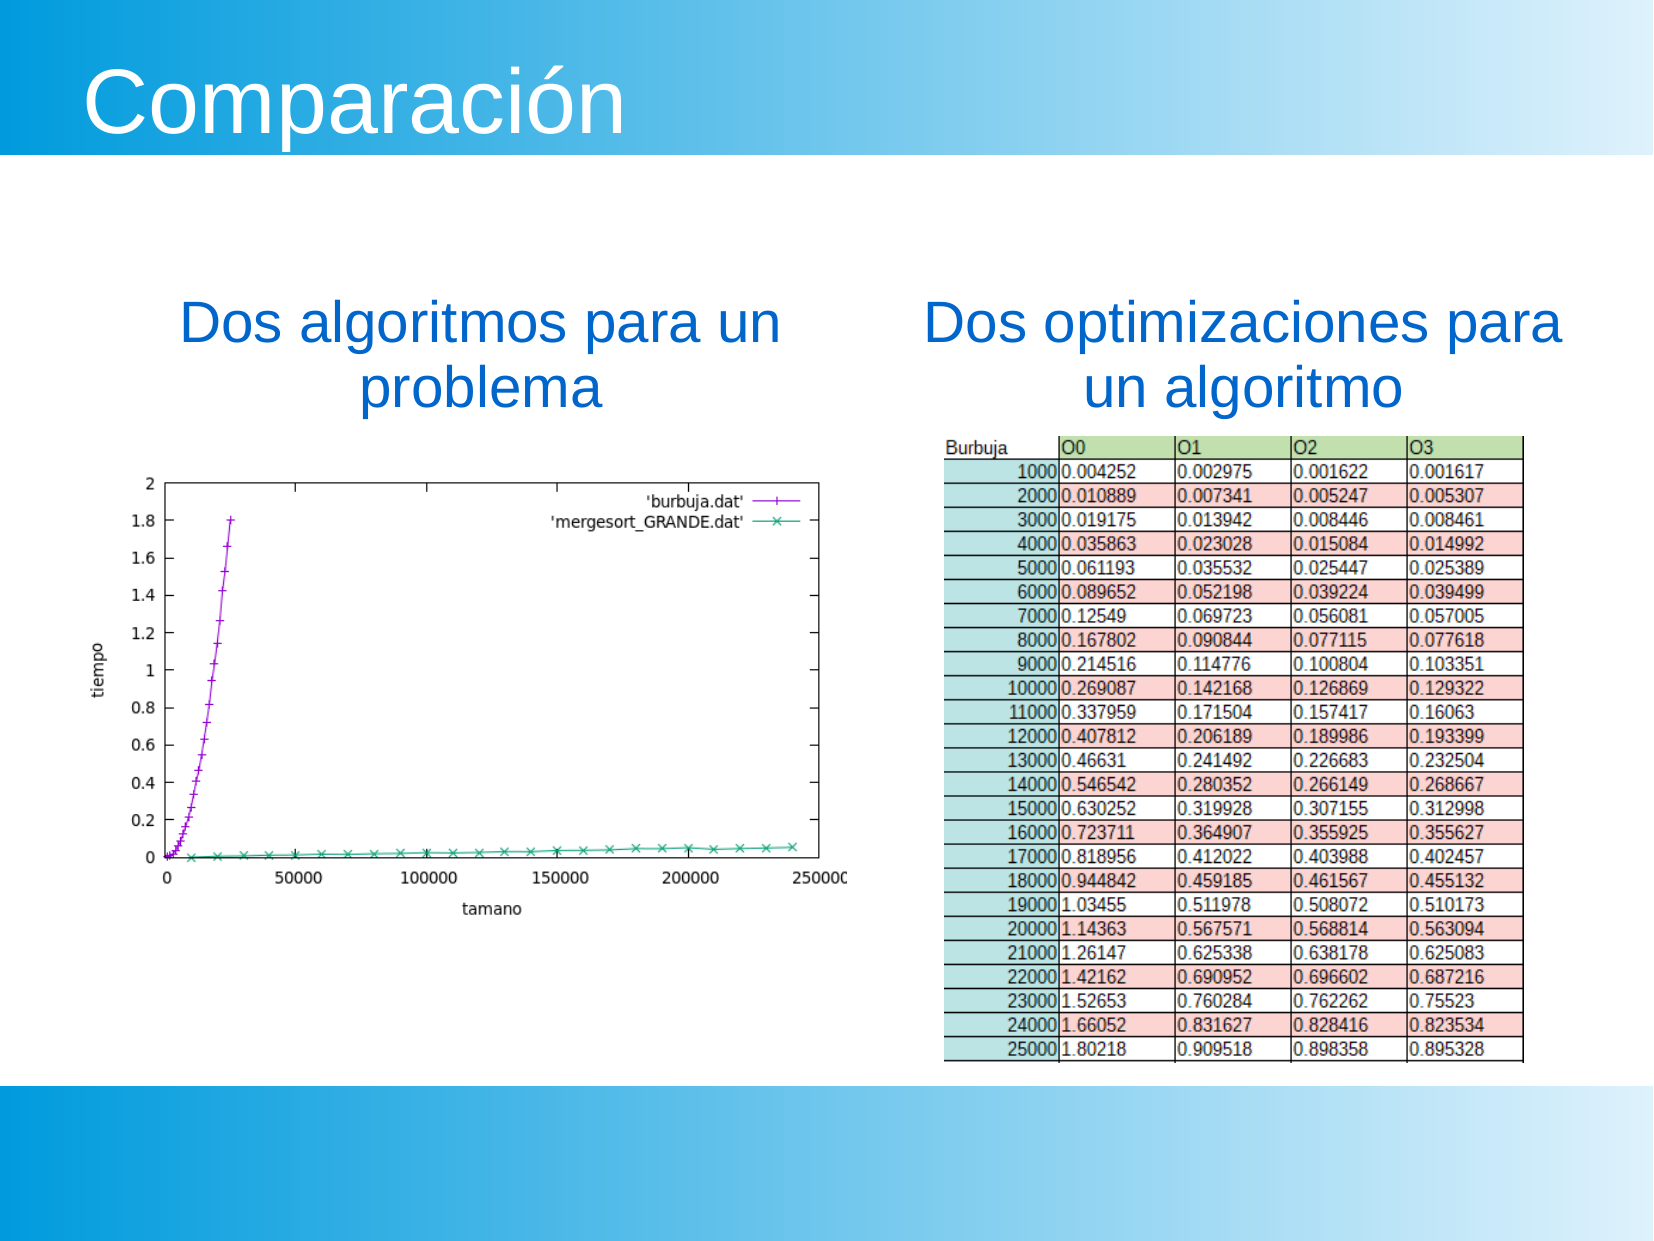

# Comparación
Dos algoritmos para un problema
Dos optimizaciones para un algoritmo